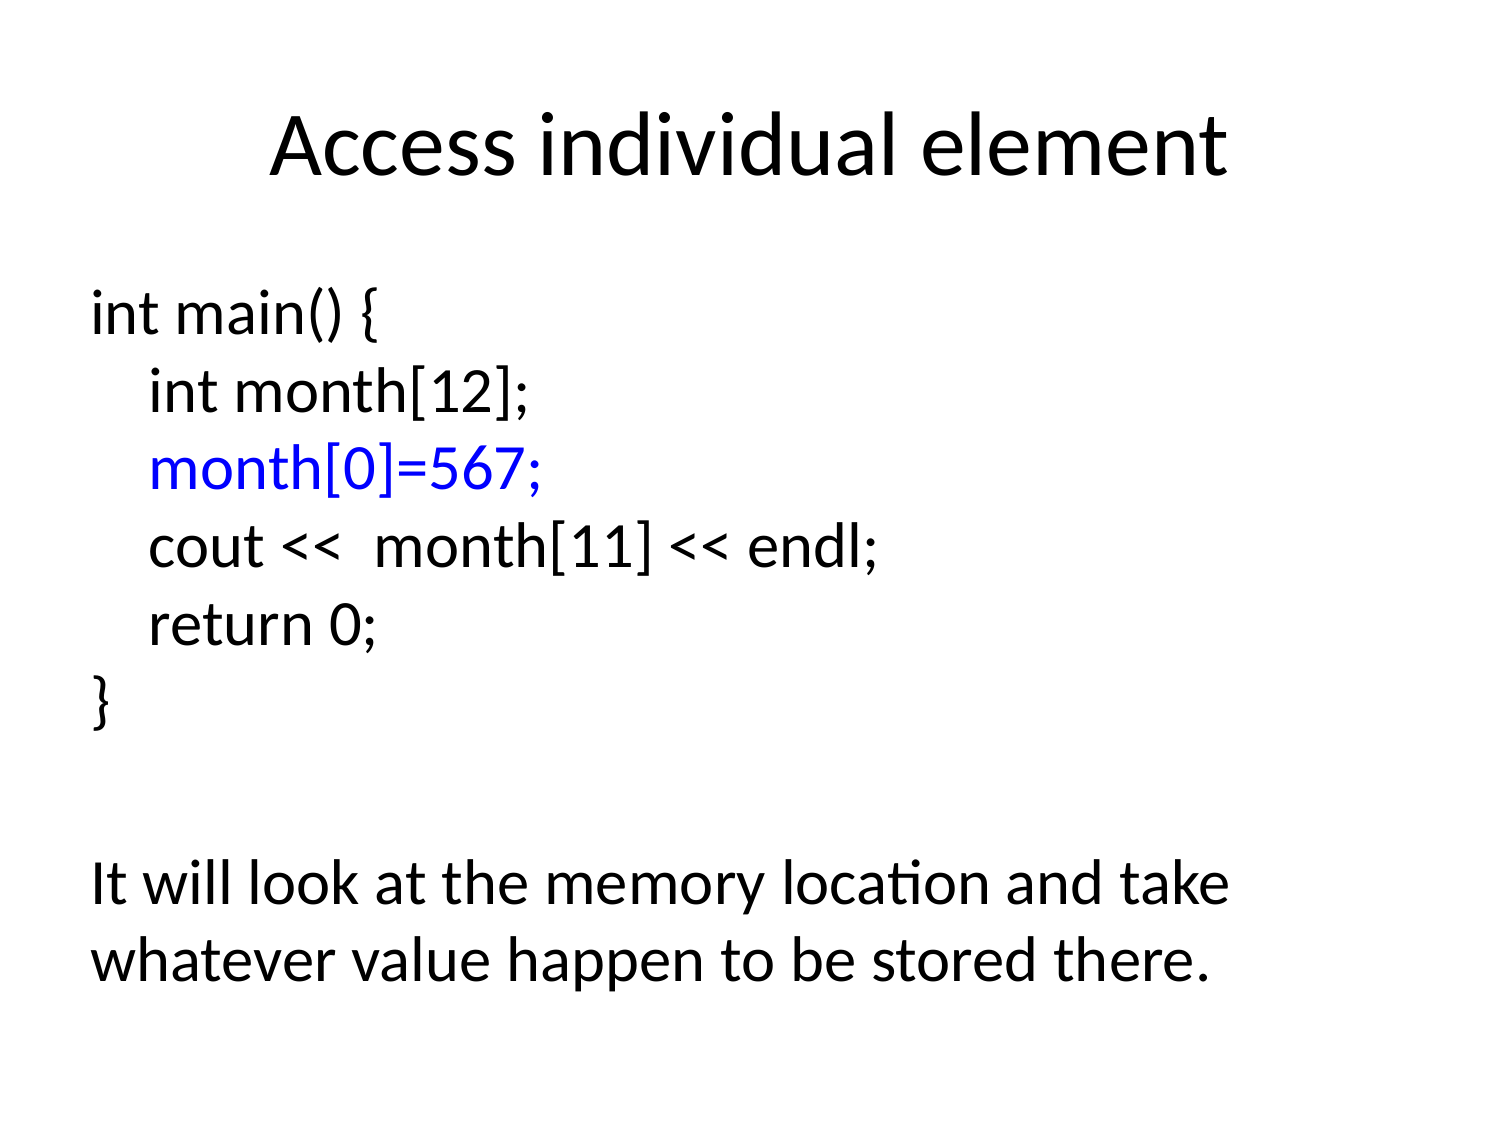

# Access individual element
int main() {
 int month[12];
 month[0]=567;
 cout << month[11] << endl;
 return 0;
}
It will look at the memory location and take whatever value happen to be stored there.